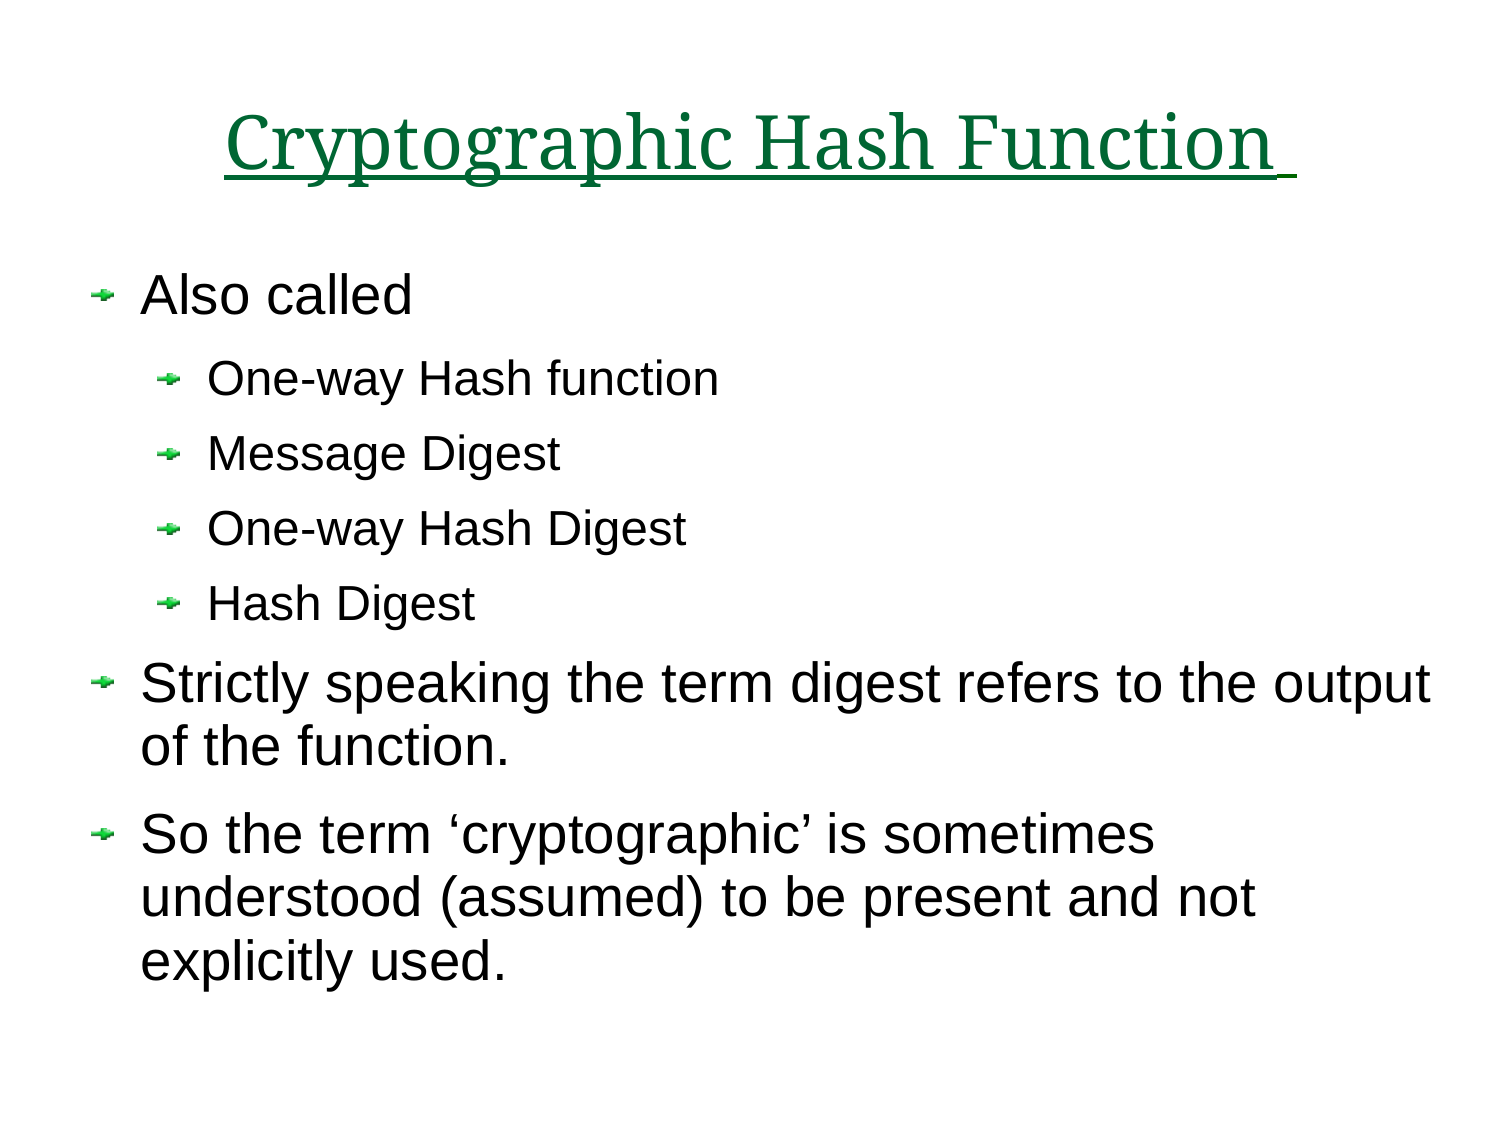

# Cryptographic Hash Function
Also called
One-way Hash function
Message Digest
One-way Hash Digest
Hash Digest
Strictly speaking the term digest refers to the output of the function.
So the term ‘cryptographic’ is sometimes understood (assumed) to be present and not explicitly used.